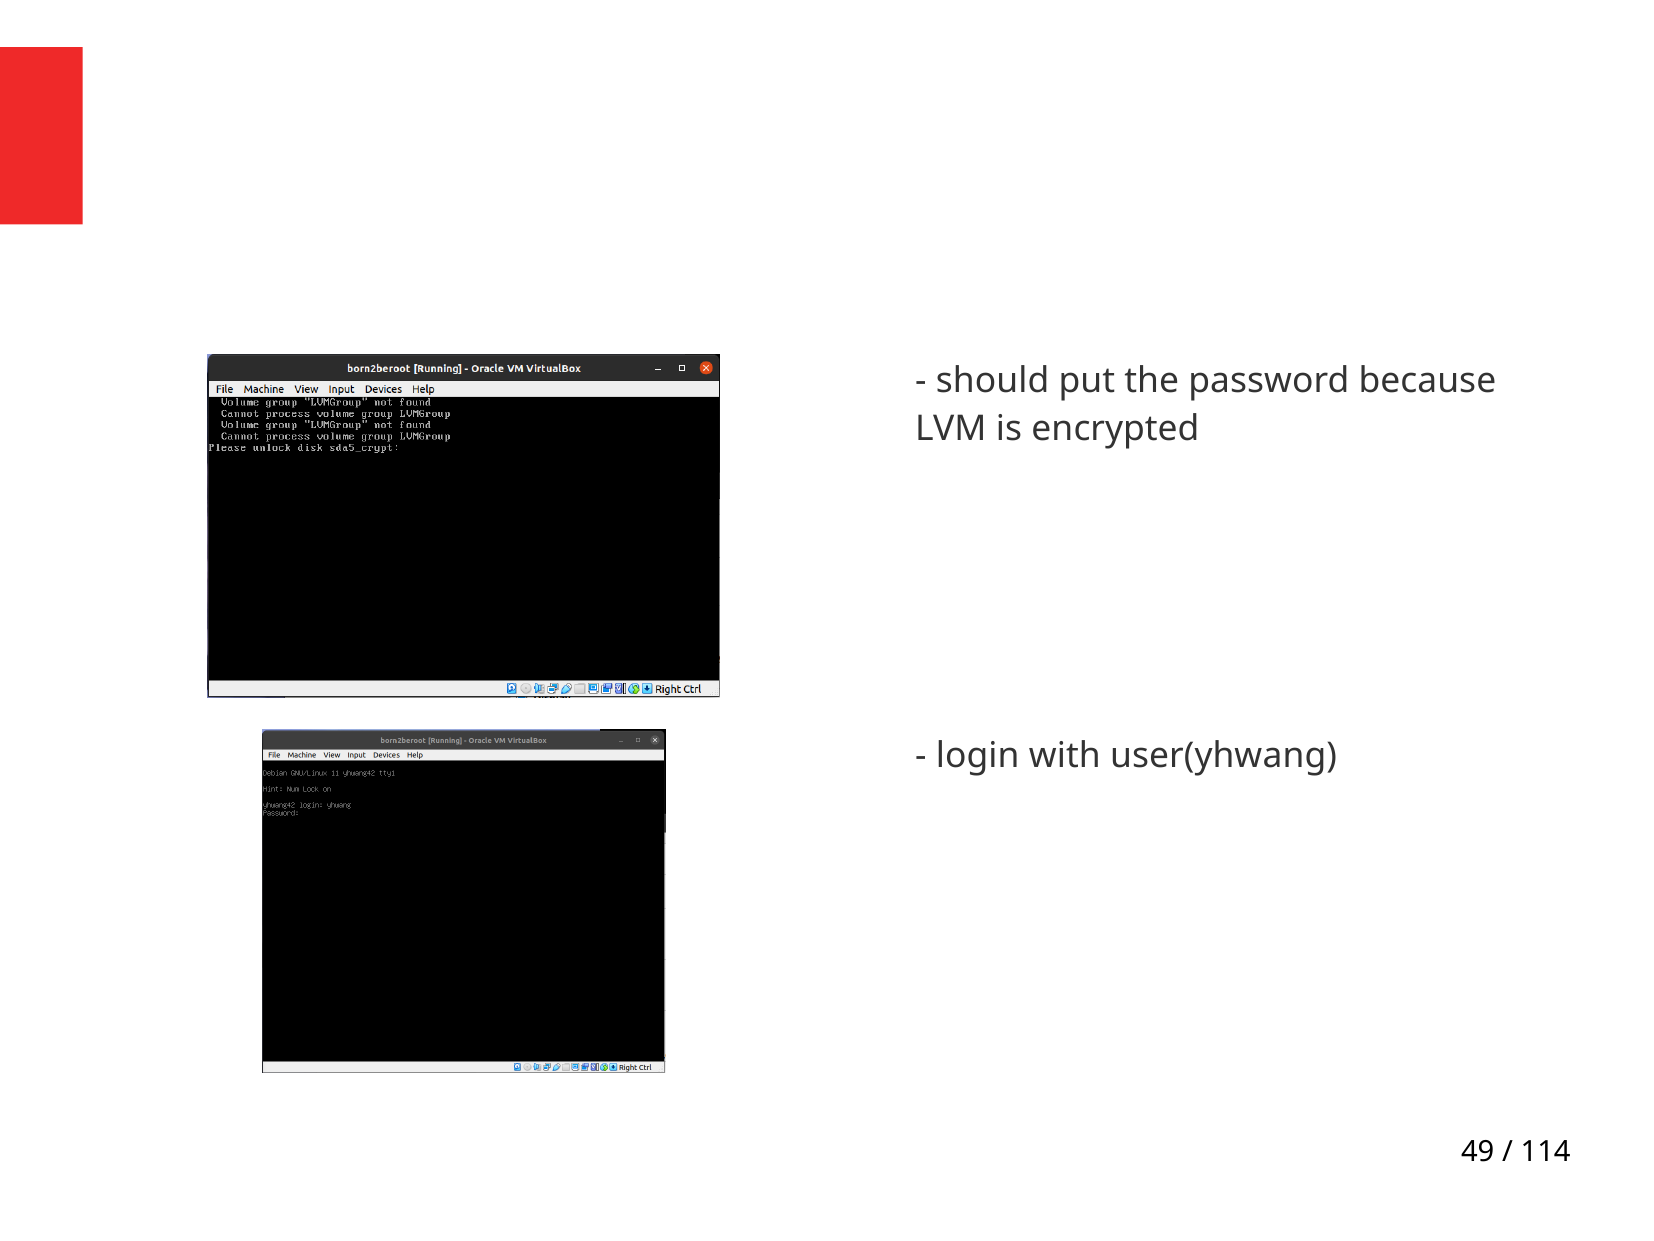

# - should put the password because LVM is encrypted
- login with user(yhwang)
49